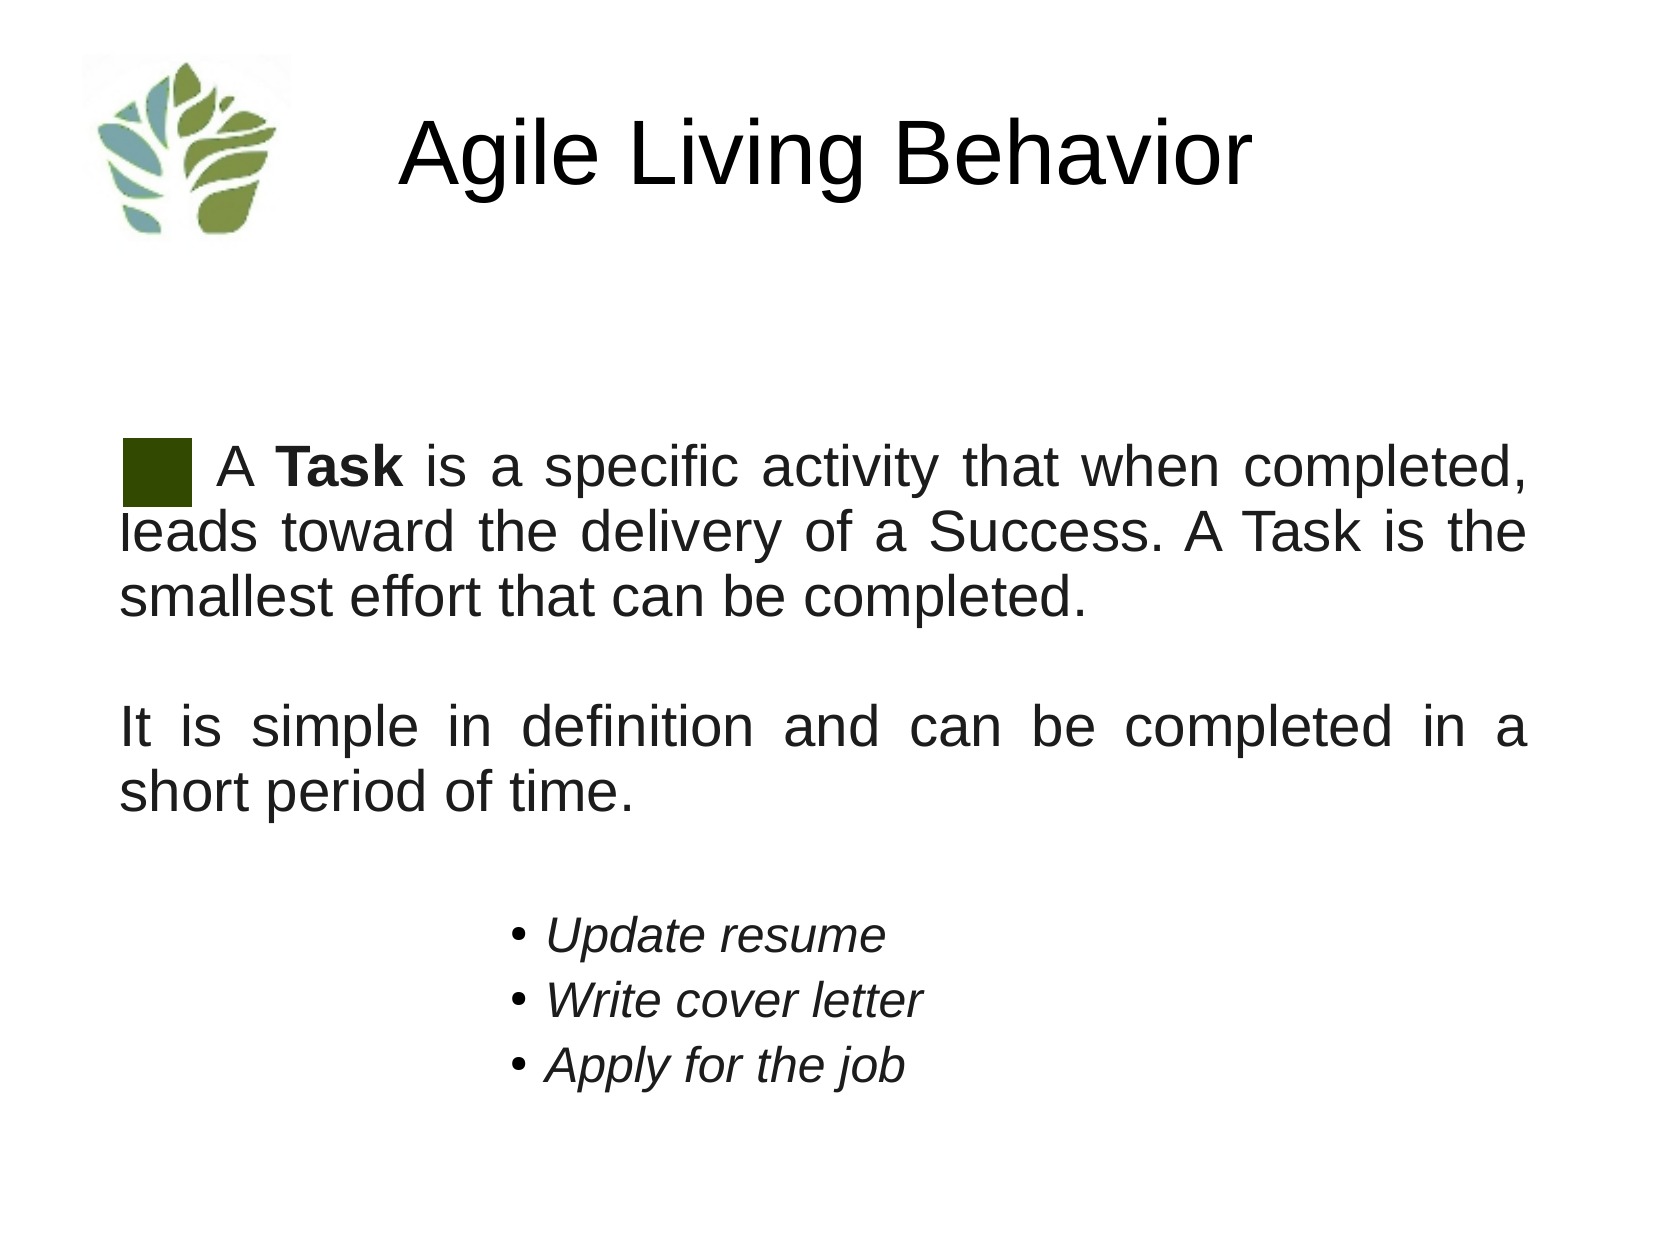

# Agile Living Behavior
	 A Task is a specific activity that when completed, leads toward the delivery of a Success. A Task is the smallest effort that can be completed.
It is simple in definition and can be completed in a short period of time.
Update resume
Write cover letter
Apply for the job